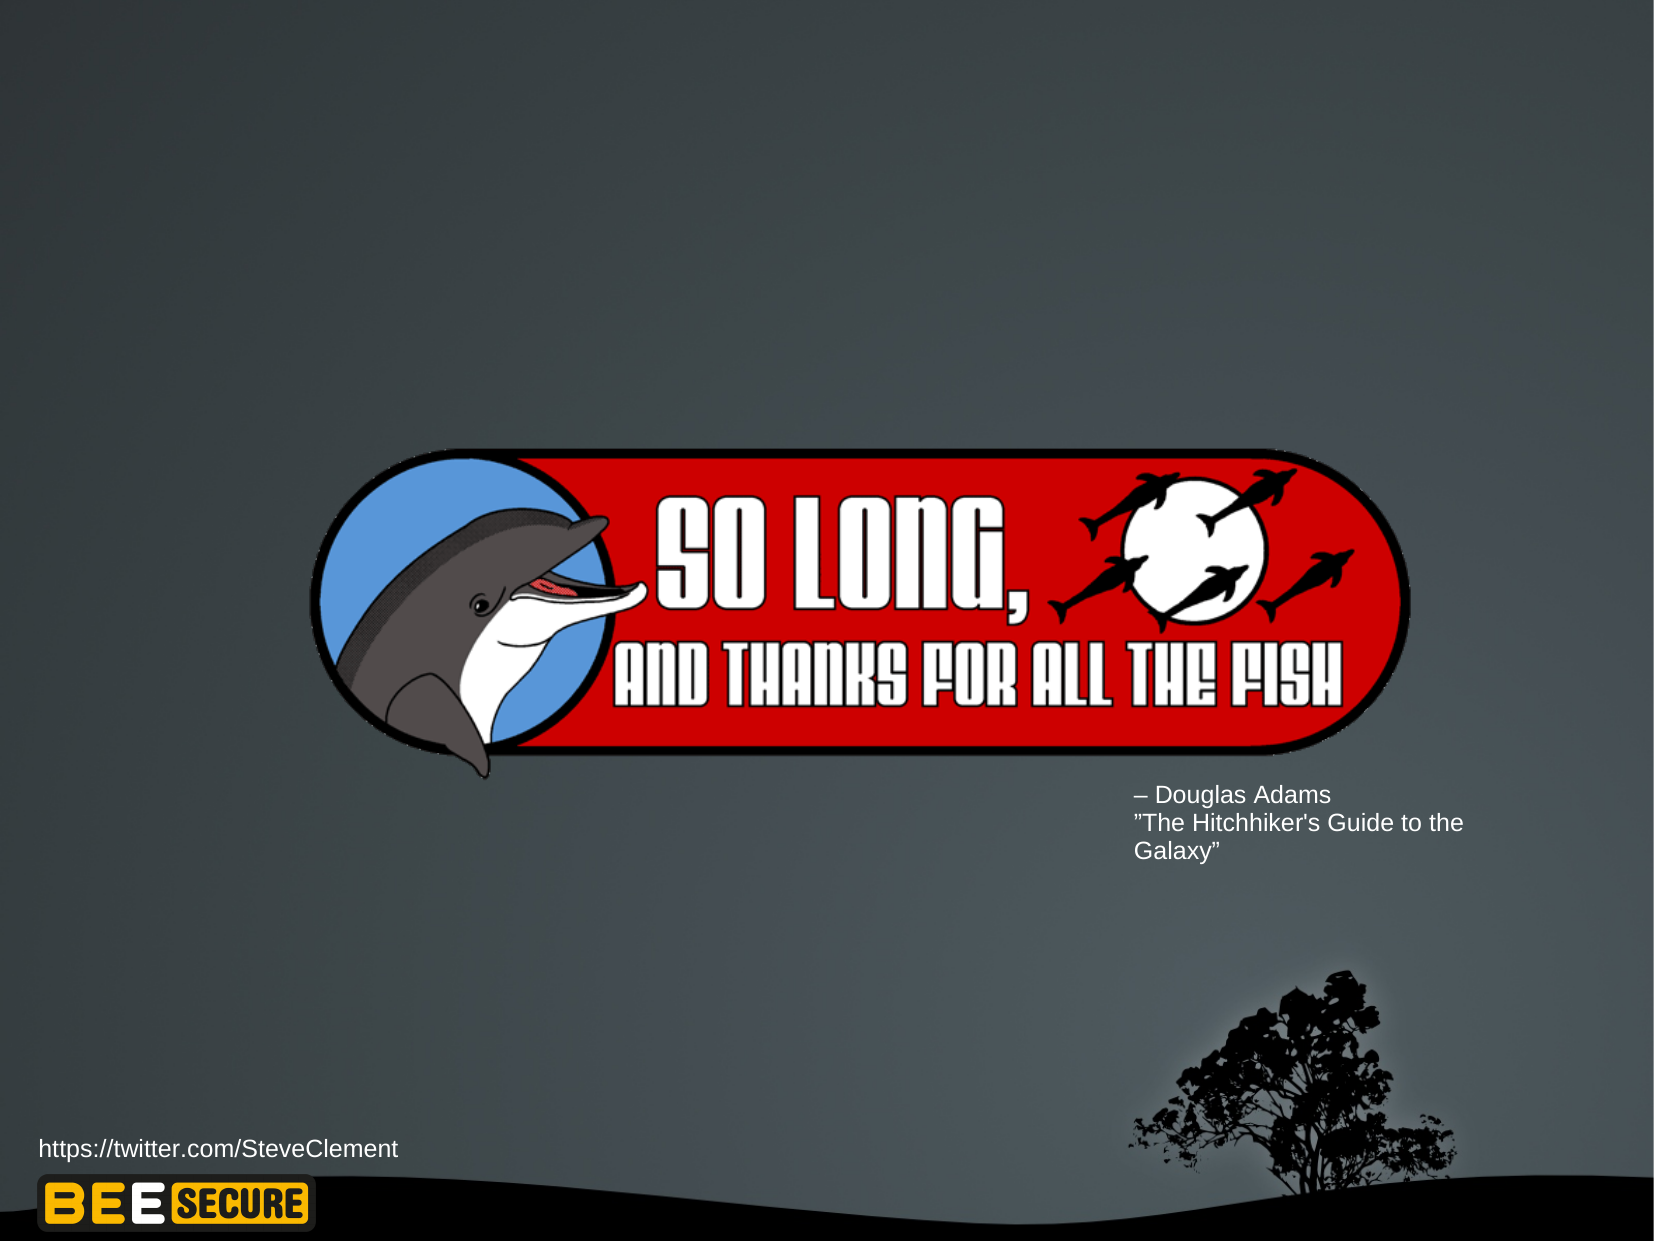

#
– Douglas Adams
”The Hitchhiker's Guide to the Galaxy”
https://twitter.com/SteveClement